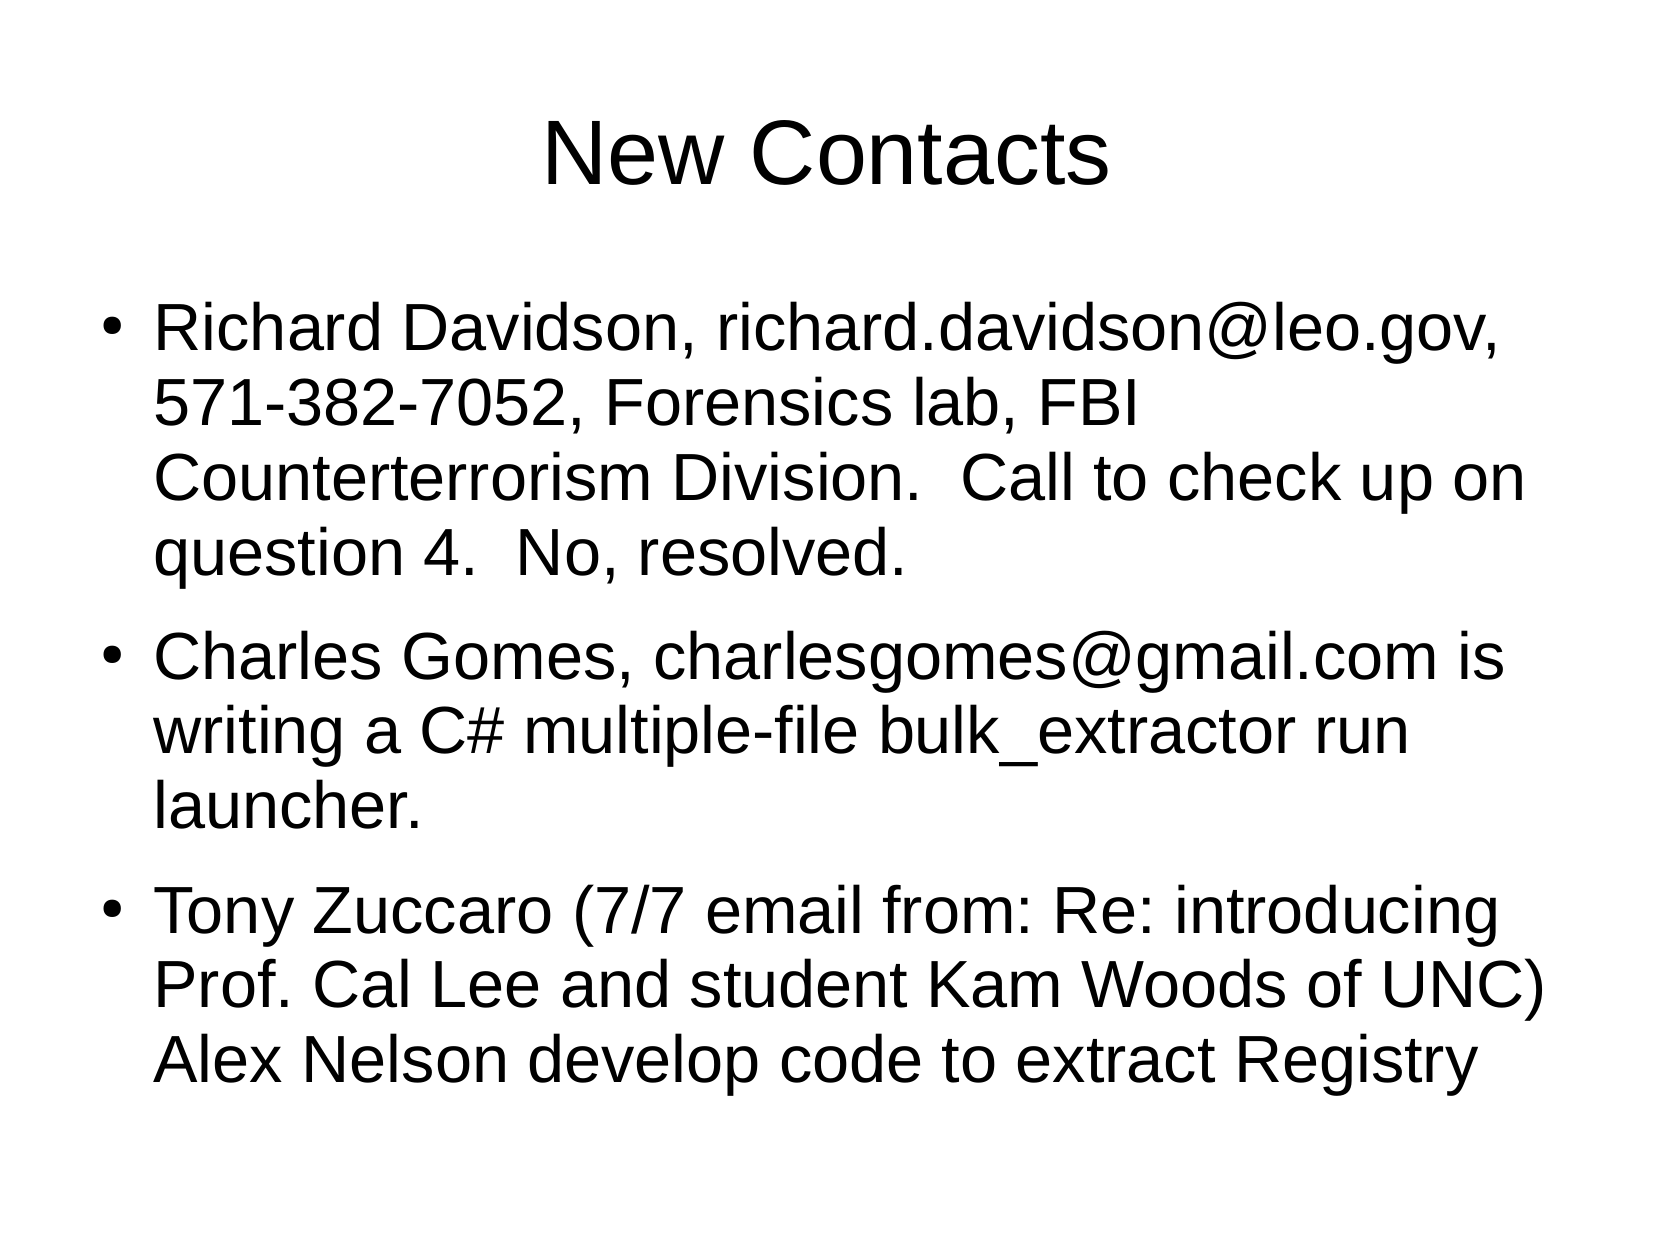

# New Contacts
Richard Davidson, richard.davidson@leo.gov, 571-382-7052, Forensics lab, FBI Counterterrorism Division. Call to check up on question 4. No, resolved.
Charles Gomes, charlesgomes@gmail.com is writing a C# multiple-file bulk_extractor run launcher.
Tony Zuccaro (7/7 email from: Re: introducing Prof. Cal Lee and student Kam Woods of UNC) Alex Nelson develop code to extract Registry